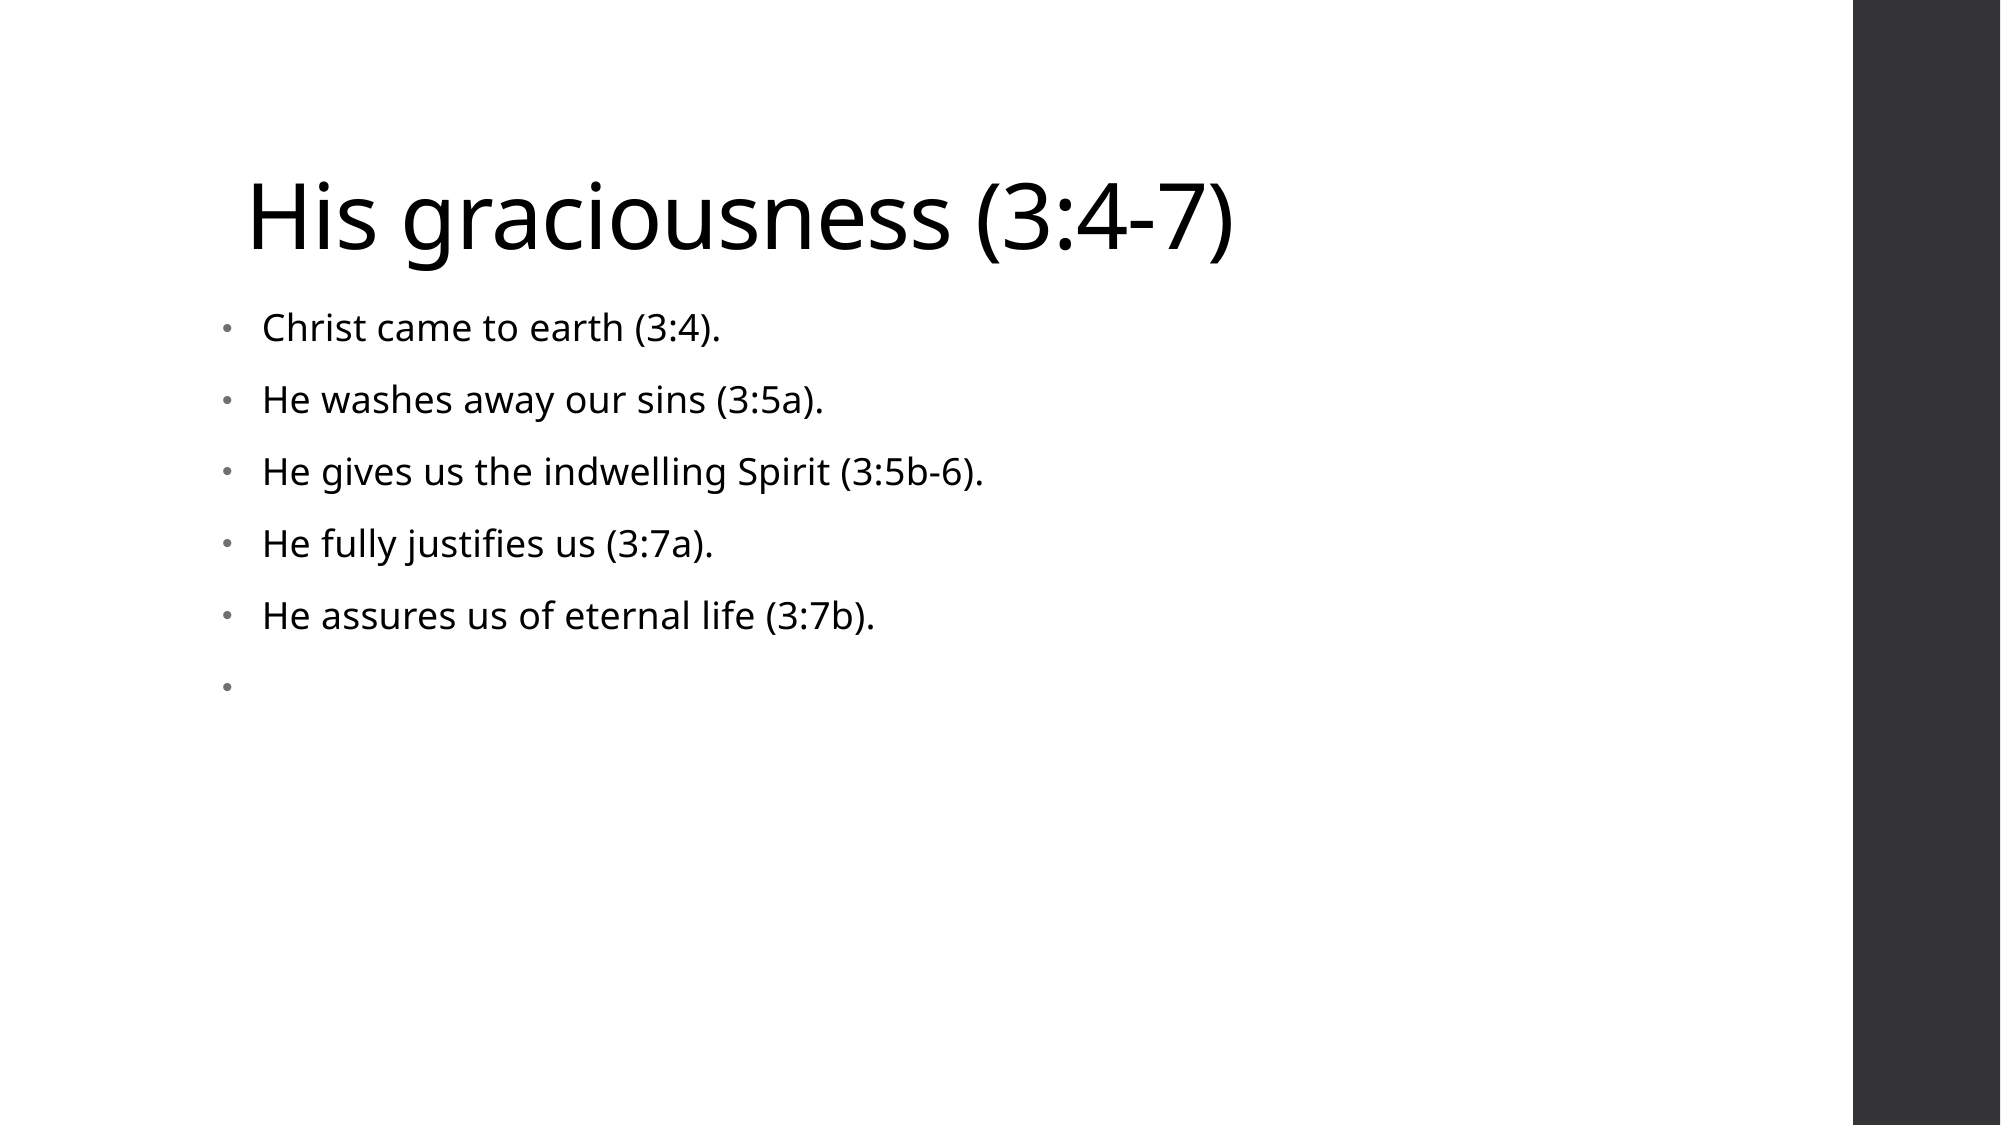

# His graciousness (3:4-7)
 Christ came to earth (3:4).
 He washes away our sins (3:5a).
 He gives us the indwelling Spirit (3:5b-6).
 He fully justifies us (3:7a).
 He assures us of eternal life (3:7b).